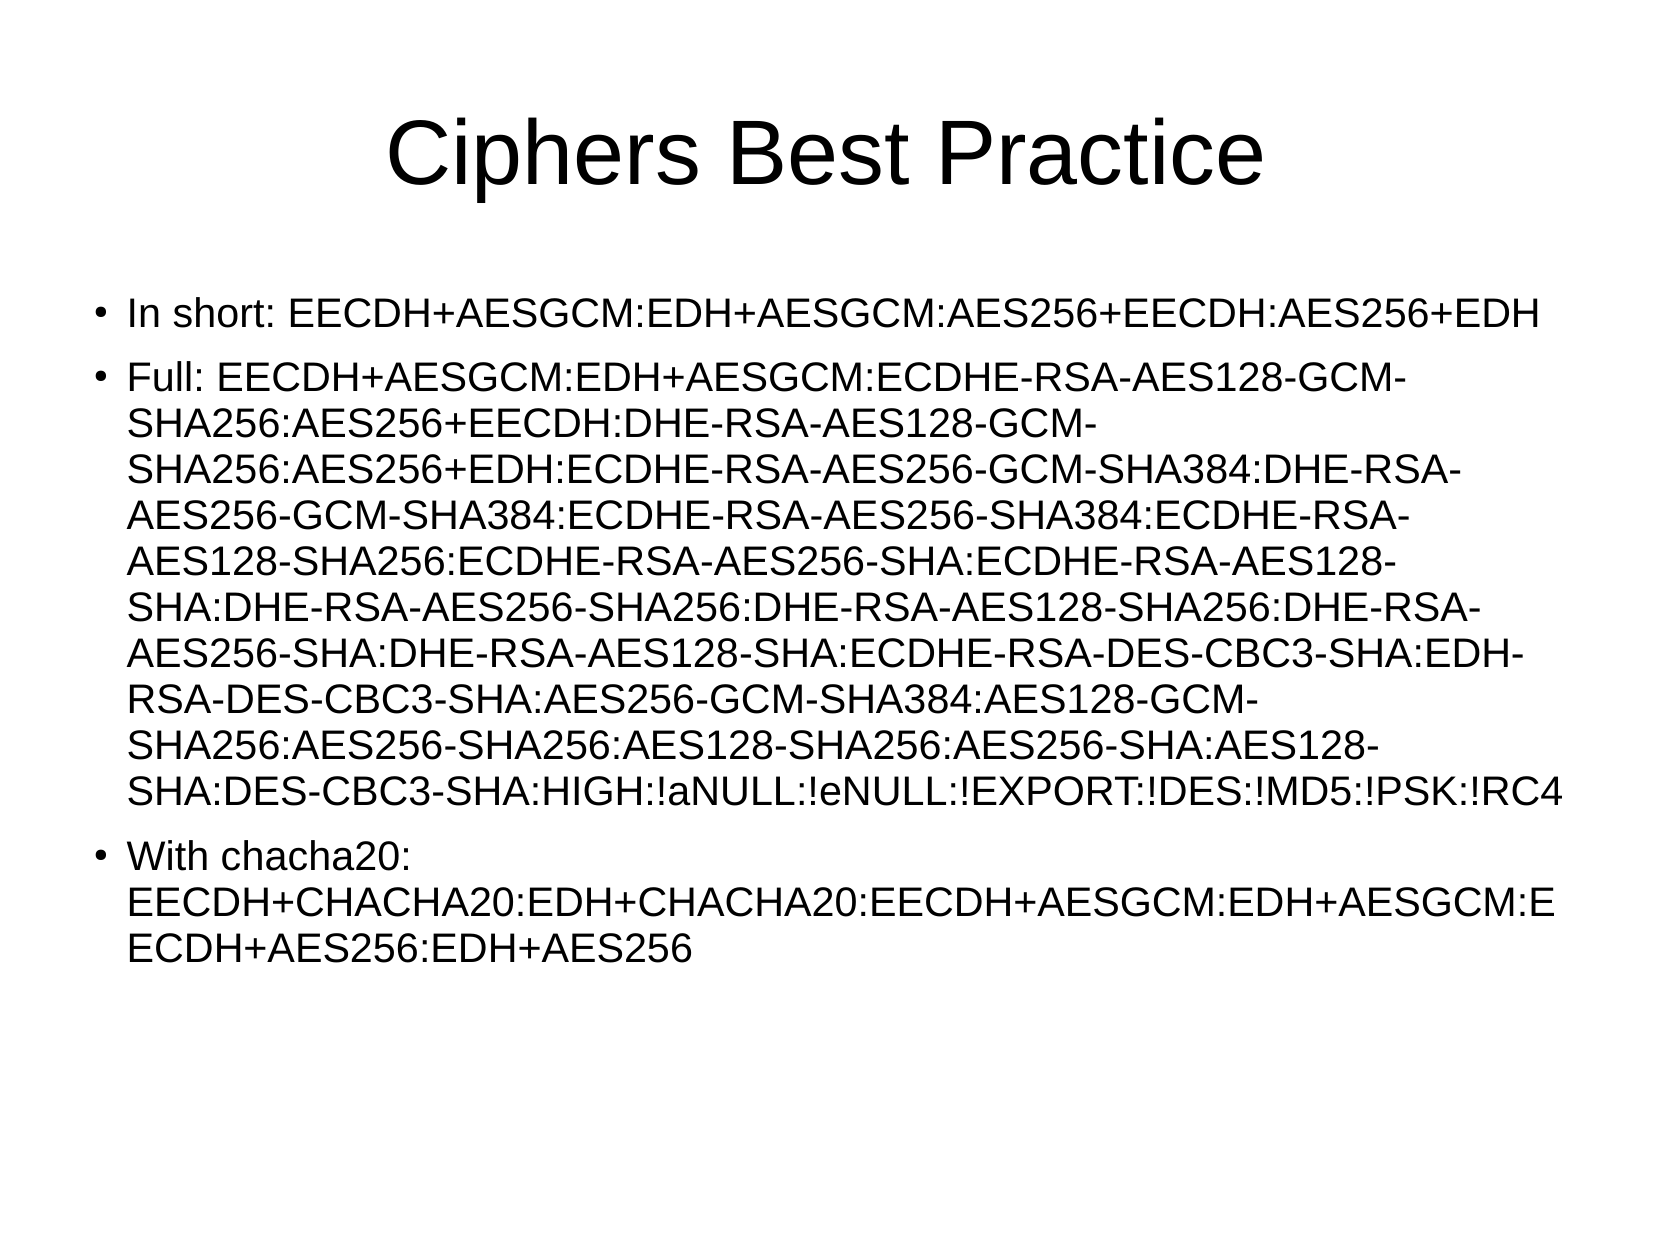

# Ciphers Best Practice
In short: EECDH+AESGCM:EDH+AESGCM:AES256+EECDH:AES256+EDH
Full: EECDH+AESGCM:EDH+AESGCM:ECDHE-RSA-AES128-GCM-SHA256:AES256+EECDH:DHE-RSA-AES128-GCM-SHA256:AES256+EDH:ECDHE-RSA-AES256-GCM-SHA384:DHE-RSA-AES256-GCM-SHA384:ECDHE-RSA-AES256-SHA384:ECDHE-RSA-AES128-SHA256:ECDHE-RSA-AES256-SHA:ECDHE-RSA-AES128-SHA:DHE-RSA-AES256-SHA256:DHE-RSA-AES128-SHA256:DHE-RSA-AES256-SHA:DHE-RSA-AES128-SHA:ECDHE-RSA-DES-CBC3-SHA:EDH-RSA-DES-CBC3-SHA:AES256-GCM-SHA384:AES128-GCM-SHA256:AES256-SHA256:AES128-SHA256:AES256-SHA:AES128-SHA:DES-CBC3-SHA:HIGH:!aNULL:!eNULL:!EXPORT:!DES:!MD5:!PSK:!RC4
With chacha20: EECDH+CHACHA20:EDH+CHACHA20:EECDH+AESGCM:EDH+AESGCM:EECDH+AES256:EDH+AES256